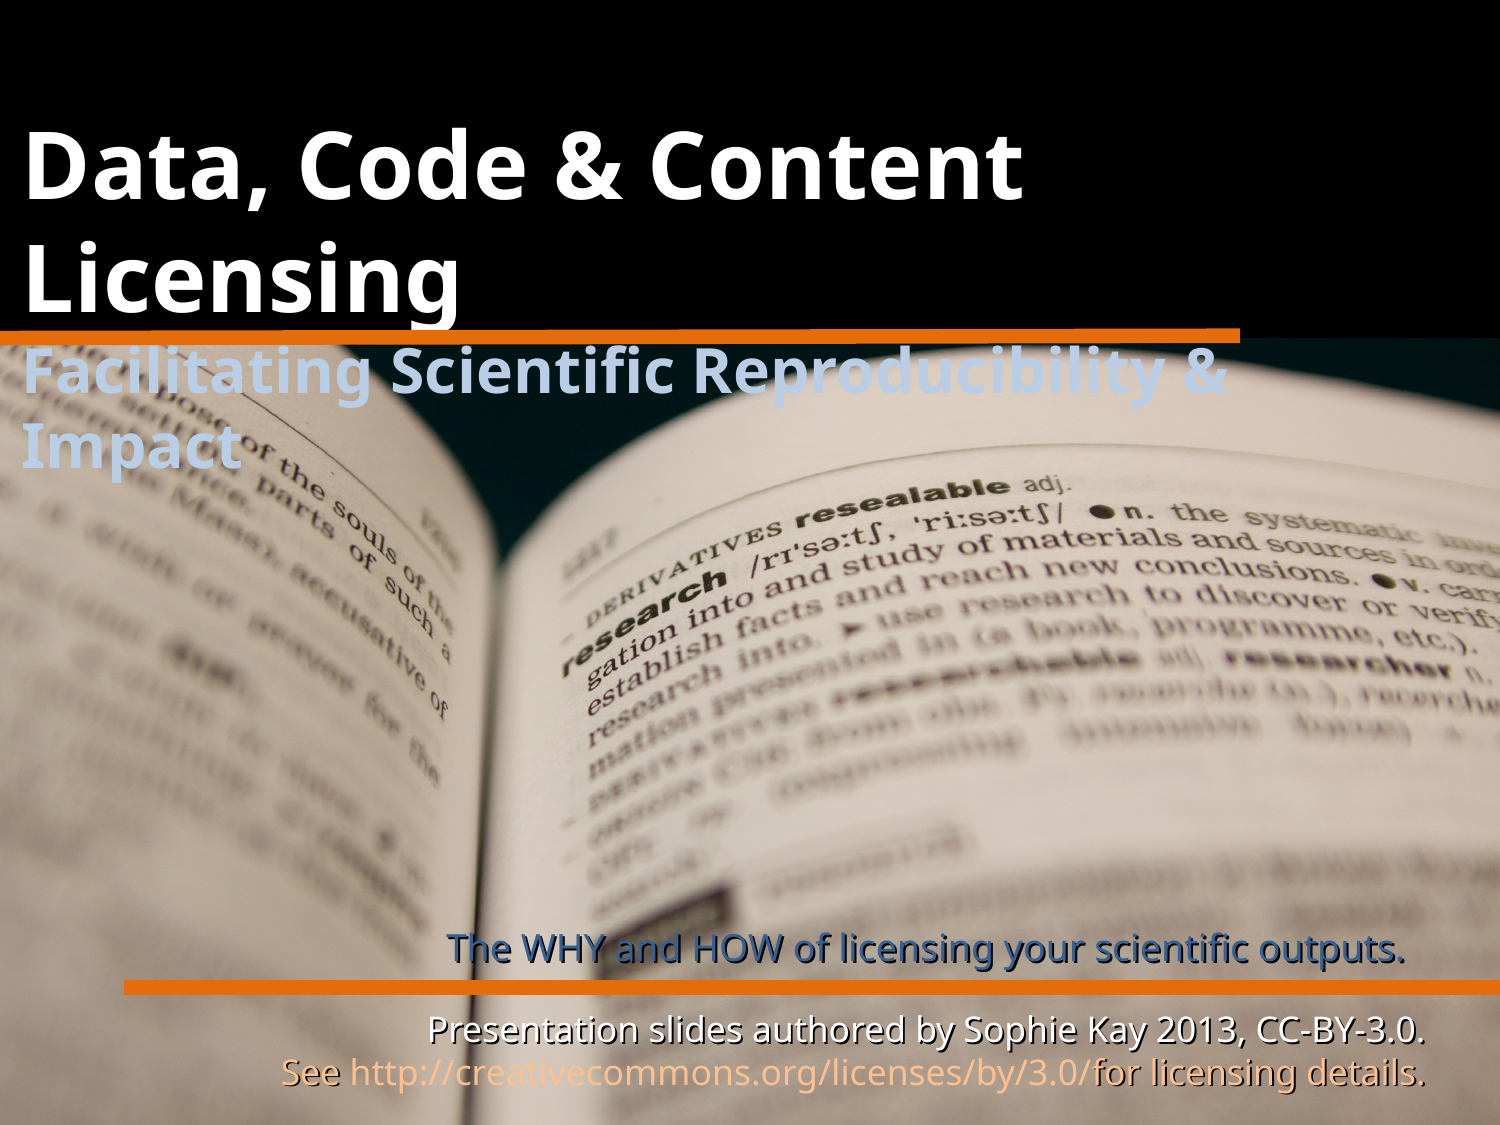

Data, Code & Content Licensing
Facilitating Scientific Reproducibility & Impact
The WHY and HOW of licensing your scientific outputs.
 Presentation slides authored by Sophie Kay 2013, CC-BY-3.0.
See http://creativecommons.org/licenses/by/3.0/for licensing details.